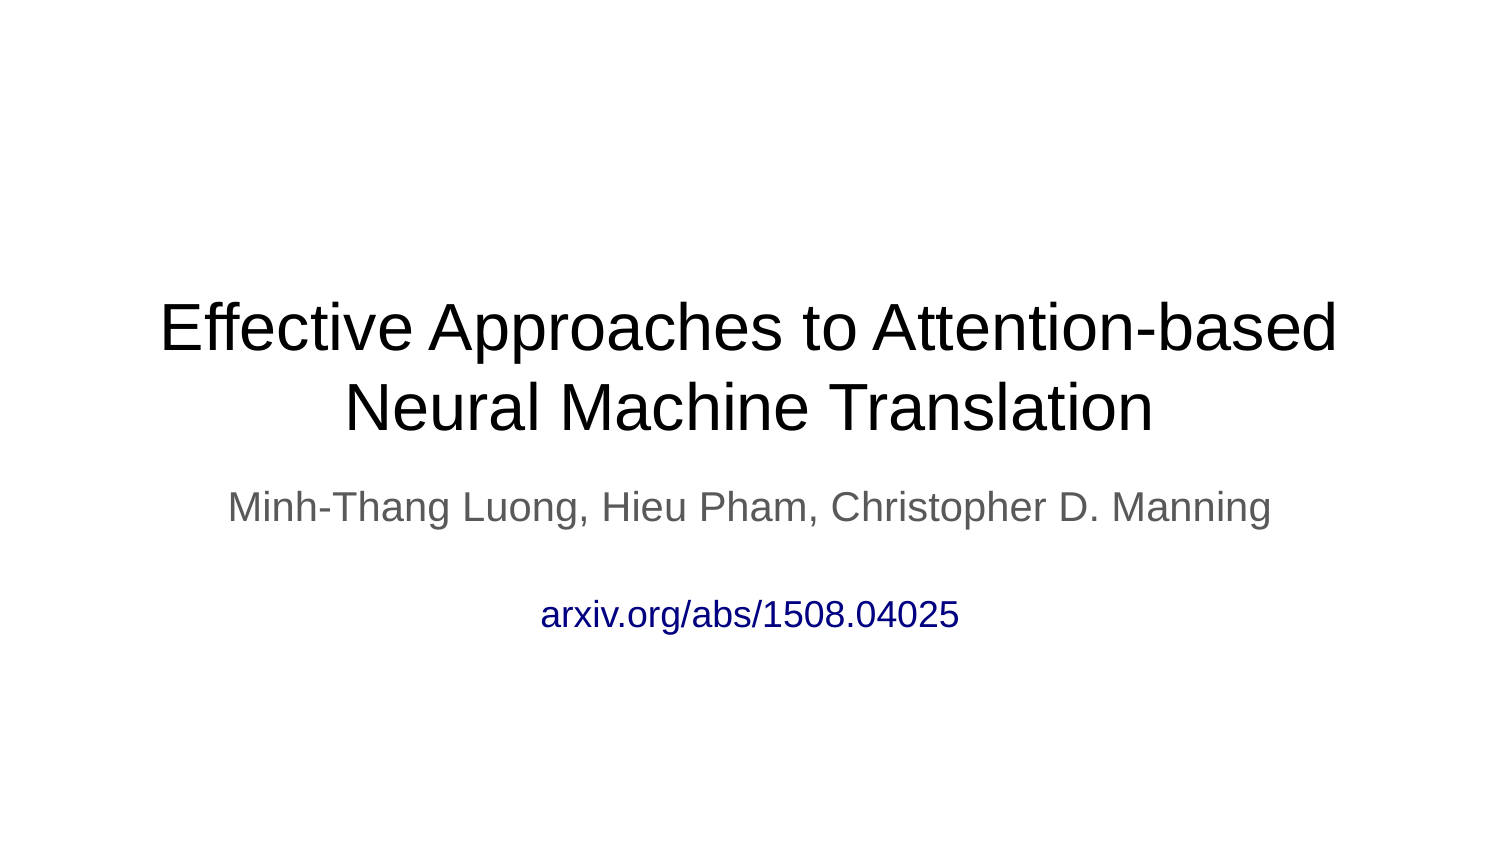

# Effective Approaches to Attention-based Neural Machine Translation
Minh-Thang Luong, Hieu Pham, Christopher D. Manning
arxiv.org/abs/1508.04025